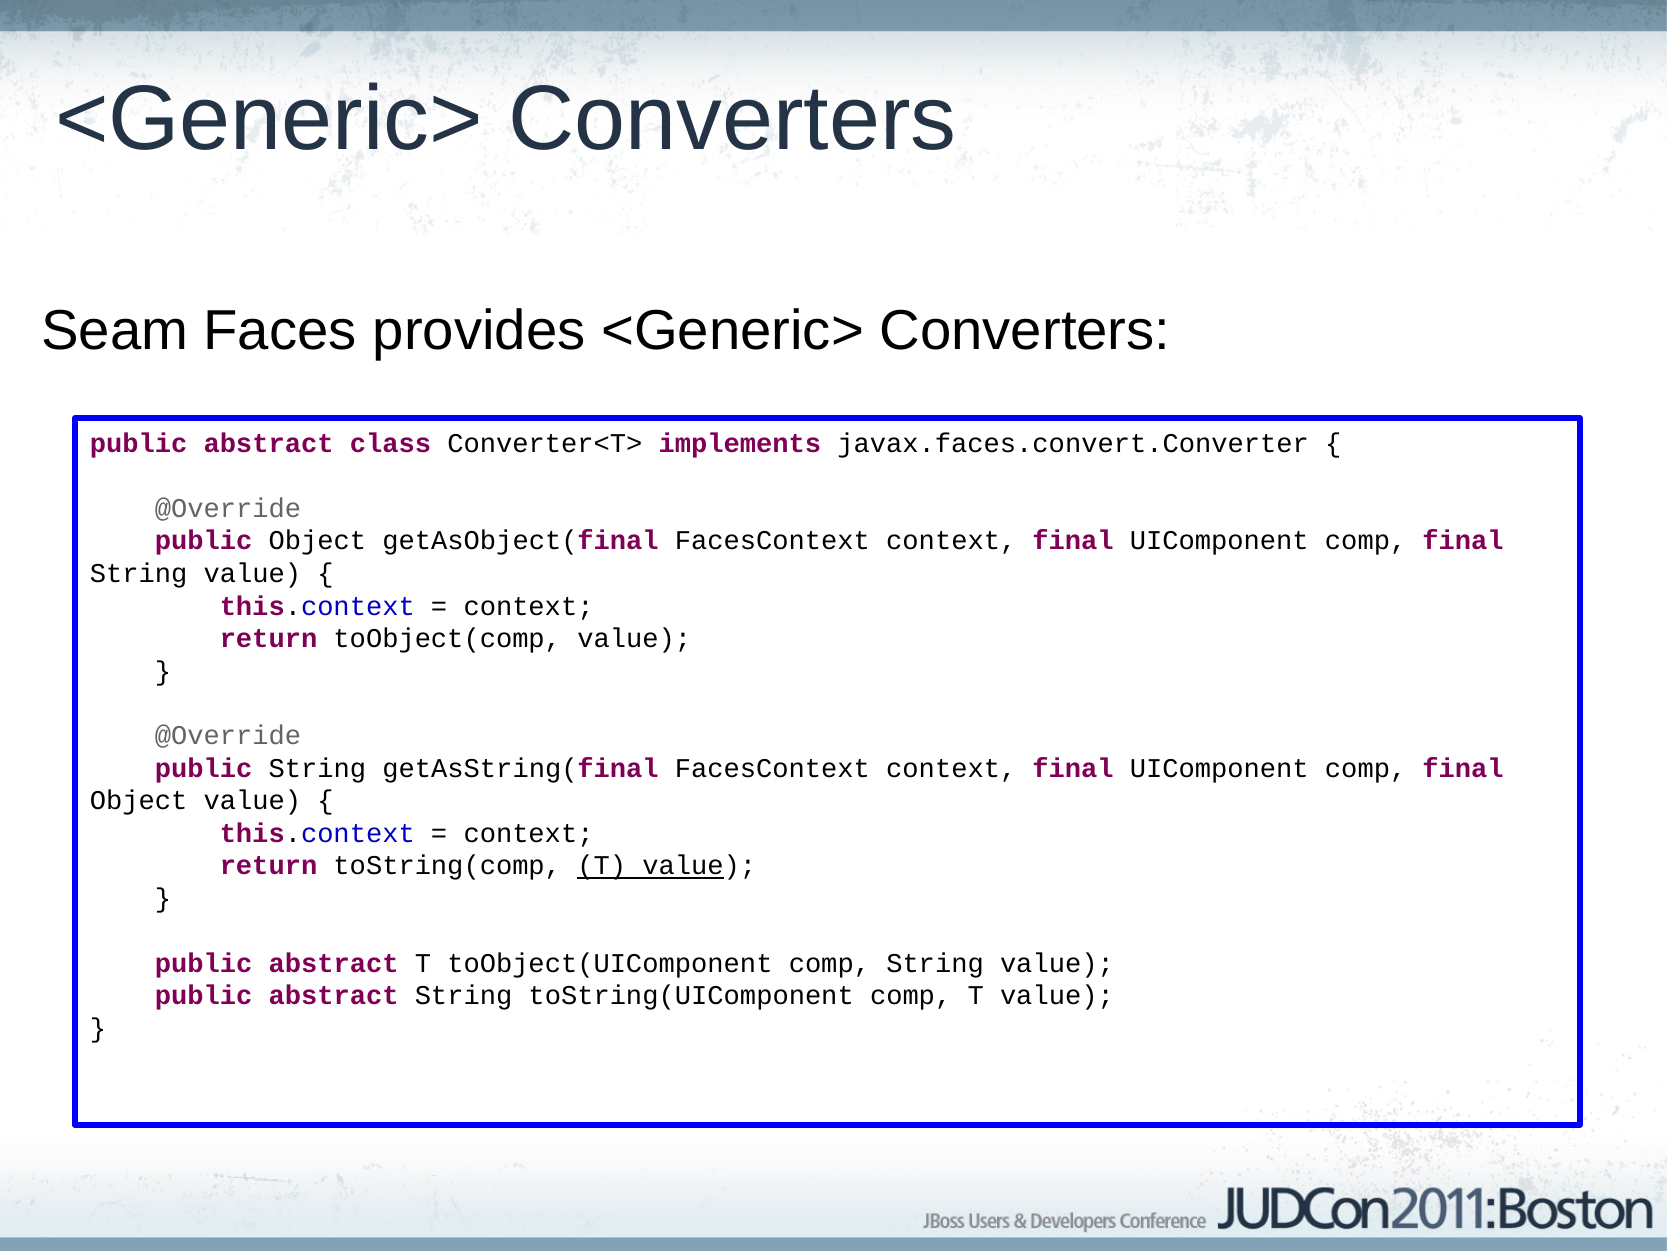

# <Generic> Converters
Seam Faces provides <Generic> Converters:
public abstract class Converter<T> implements javax.faces.convert.Converter {
 @Override
 public Object getAsObject(final FacesContext context, final UIComponent comp, final String value) {
 this.context = context;
 return toObject(comp, value);
 }
 @Override
 public String getAsString(final FacesContext context, final UIComponent comp, final Object value) {
 this.context = context;
 return toString(comp, (T) value);
 }
 public abstract T toObject(UIComponent comp, String value);
 public abstract String toString(UIComponent comp, T value);
}